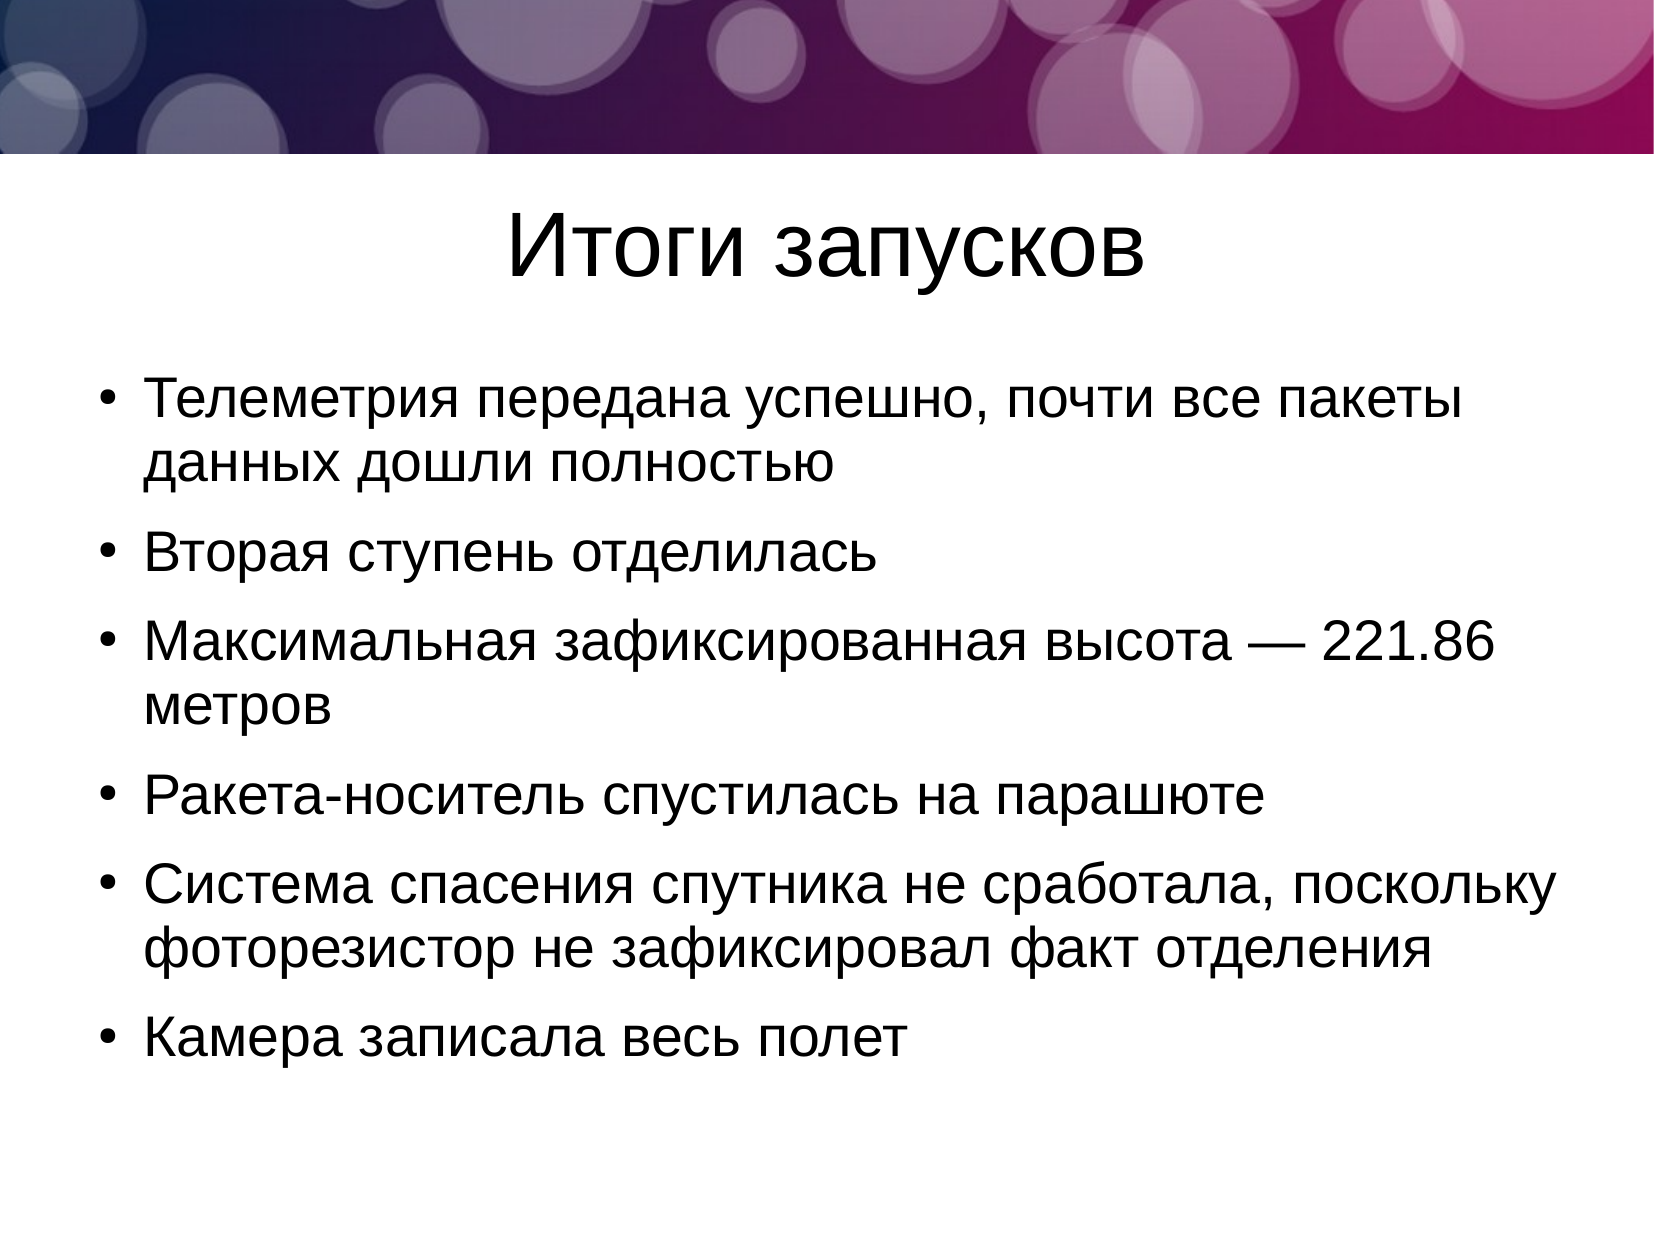

# Итоги запусков
Телеметрия передана успешно, почти все пакеты данных дошли полностью
Вторая ступень отделилась
Максимальная зафиксированная высота — 221.86 метров
Ракета-носитель спустилась на парашюте
Система спасения спутника не сработала, поскольку фоторезистор не зафиксировал факт отделения
Камера записала весь полет